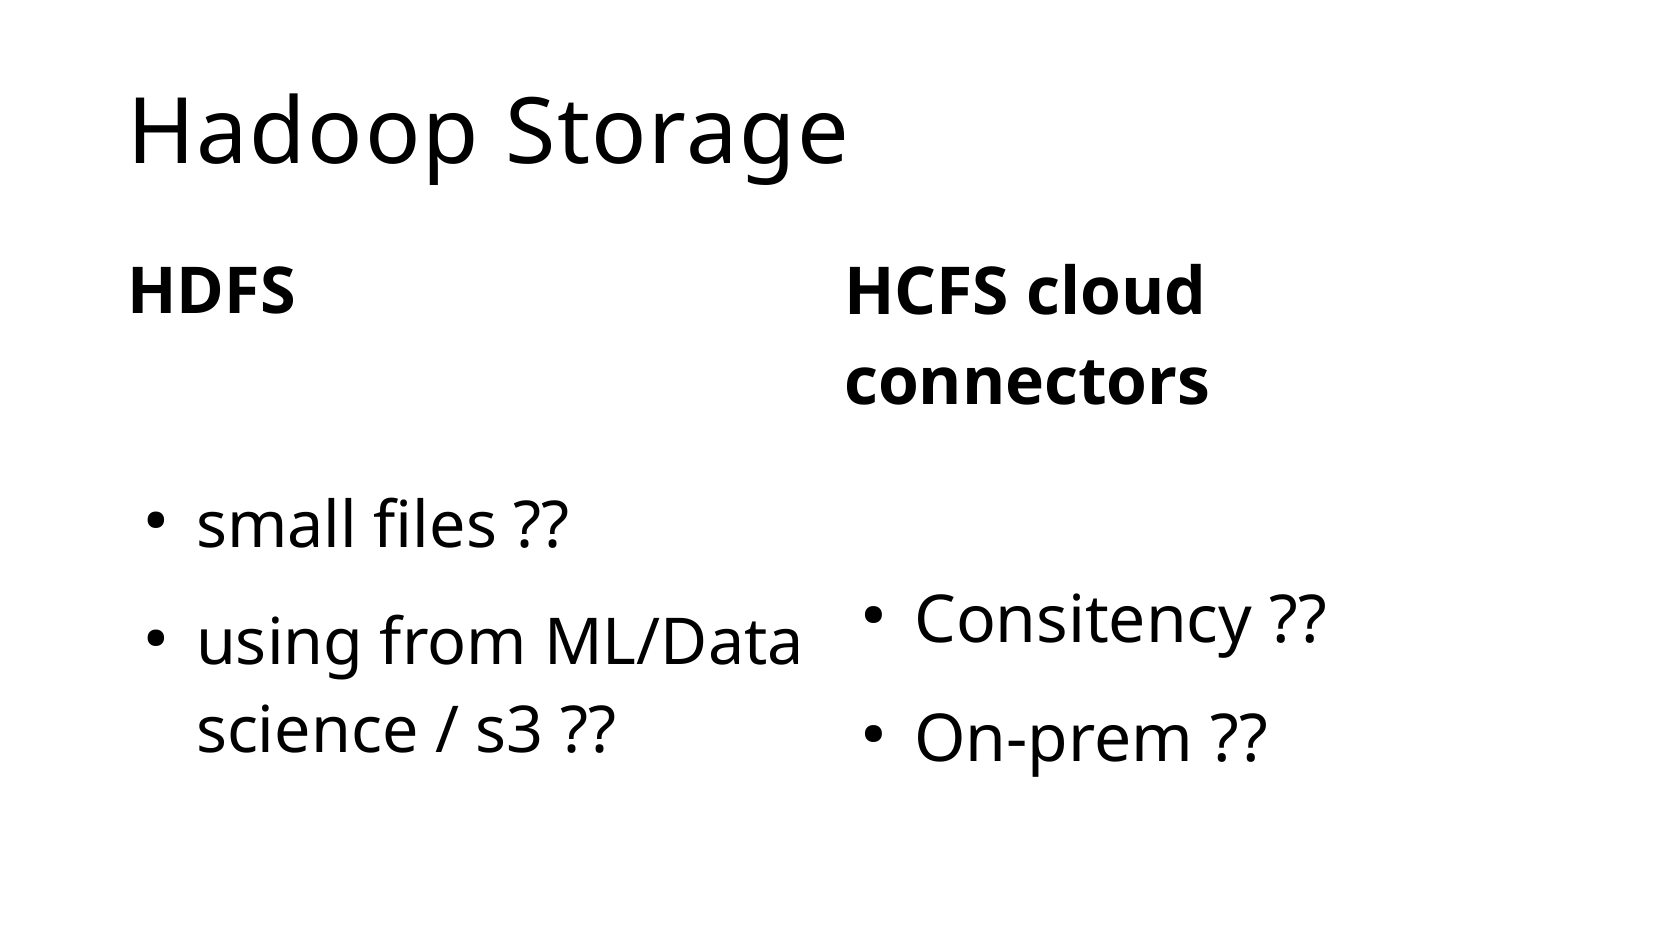

# Hadoop Storage
HDFS
small files ??
using from ML/Data science / s3 ??
HCFS cloud connectors
Consitency ??
On-prem ??